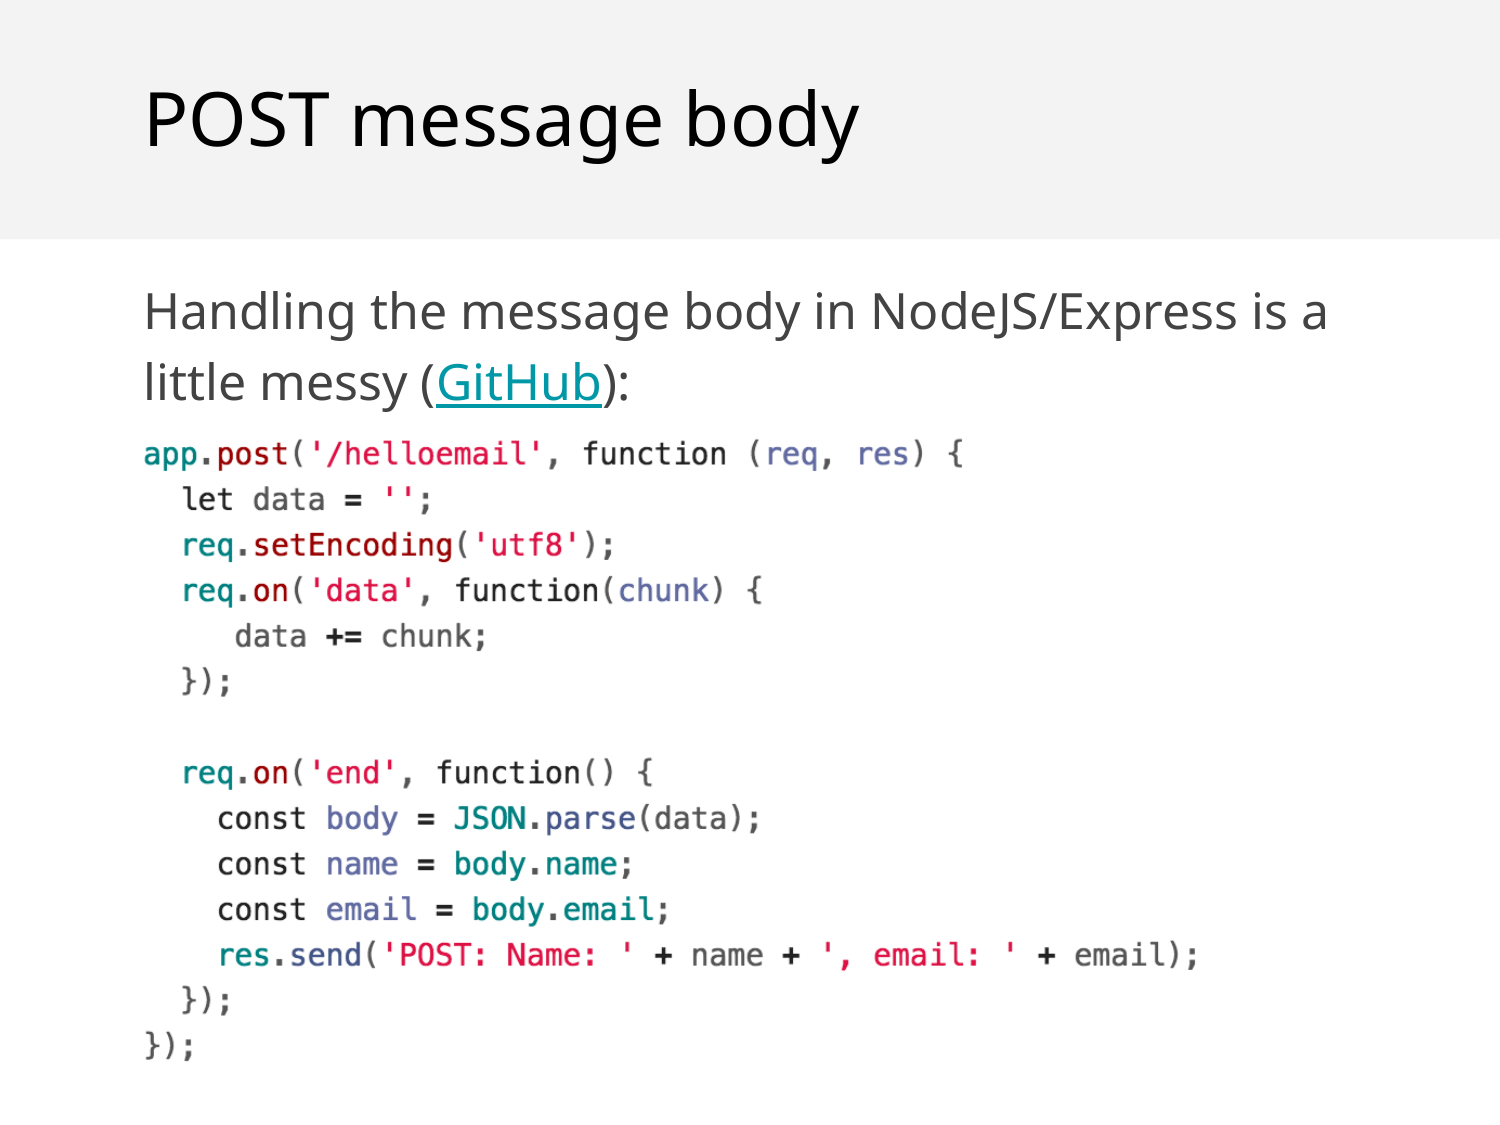

# POST message body
Handling the message body in NodeJS/Express is a little messy (GitHub):